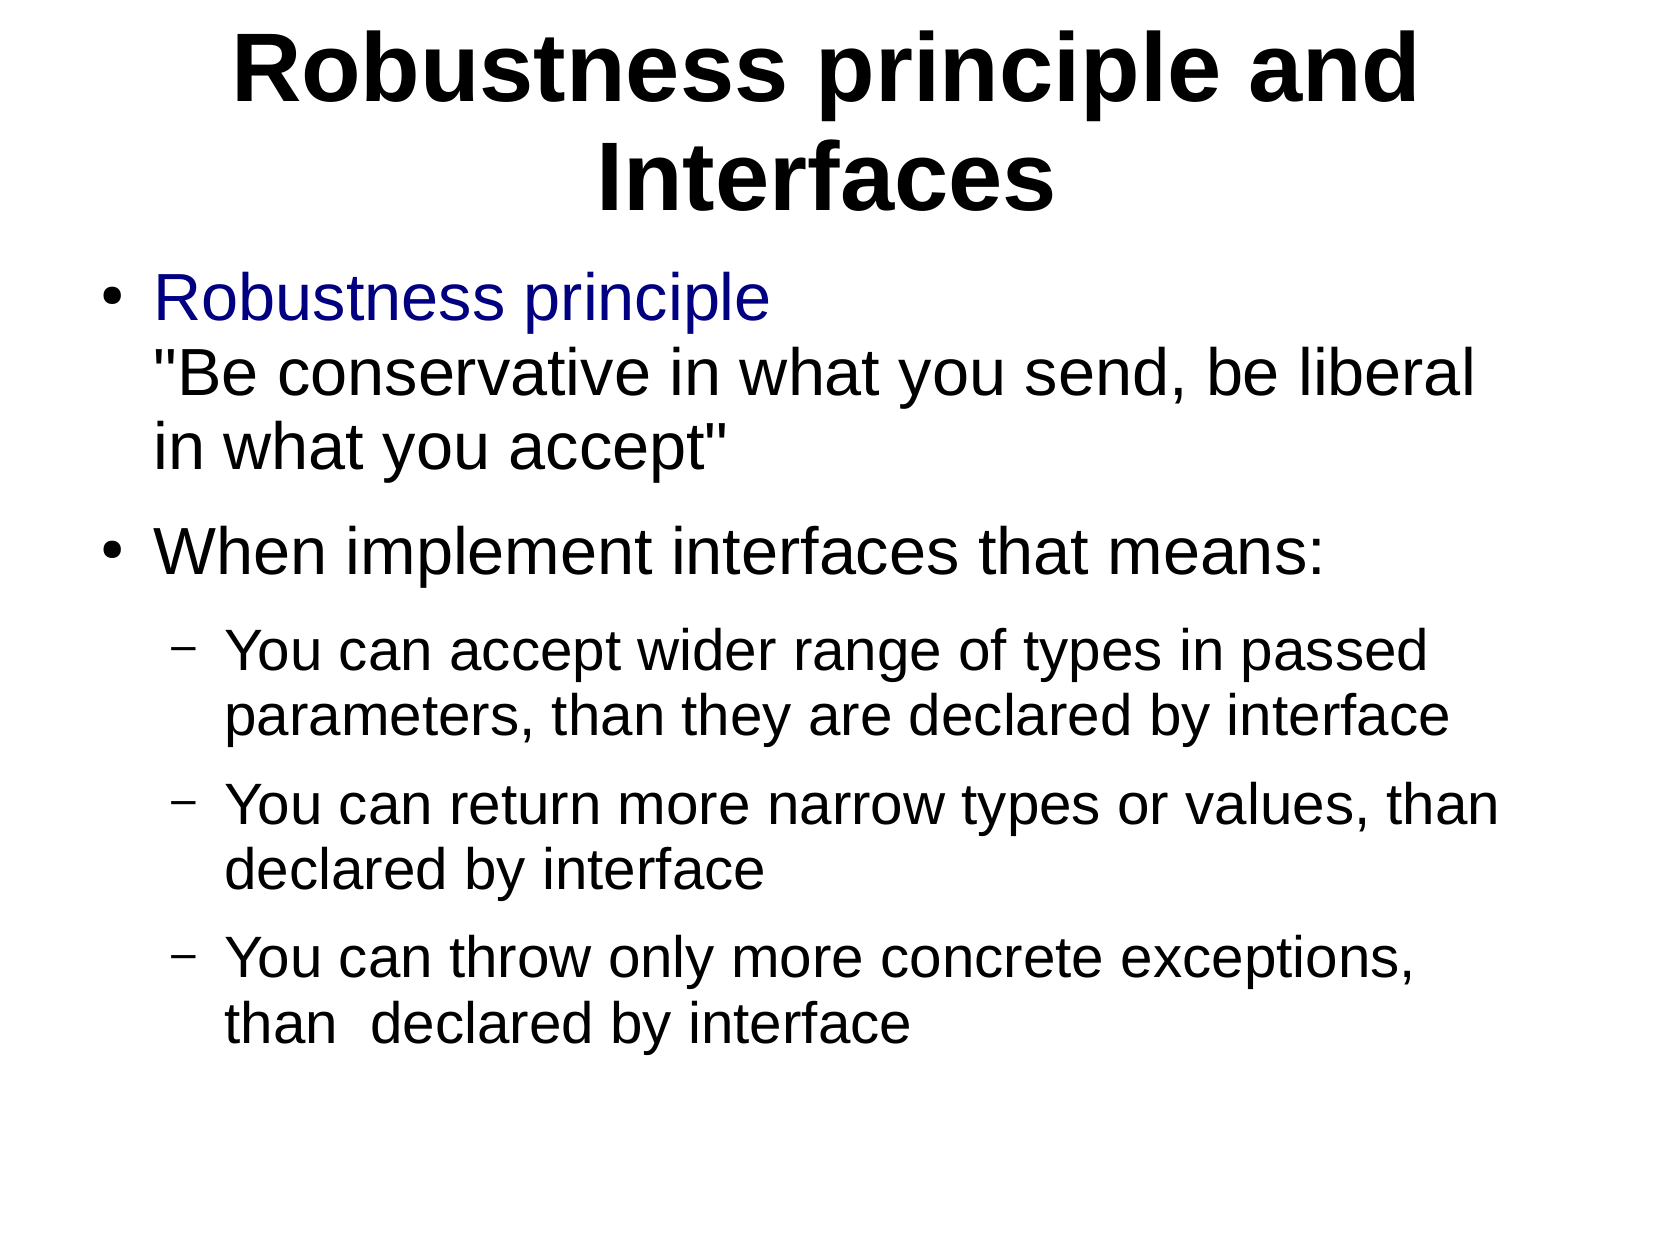

# Robustness principle and Interfaces
Robustness principle
"Be conservative in what you send, be liberal in what you accept"
When implement interfaces that means:
You can accept wider range of types in passed parameters, than they are declared by interface
You can return more narrow types or values, than declared by interface
You can throw only more concrete exceptions, than declared by interface